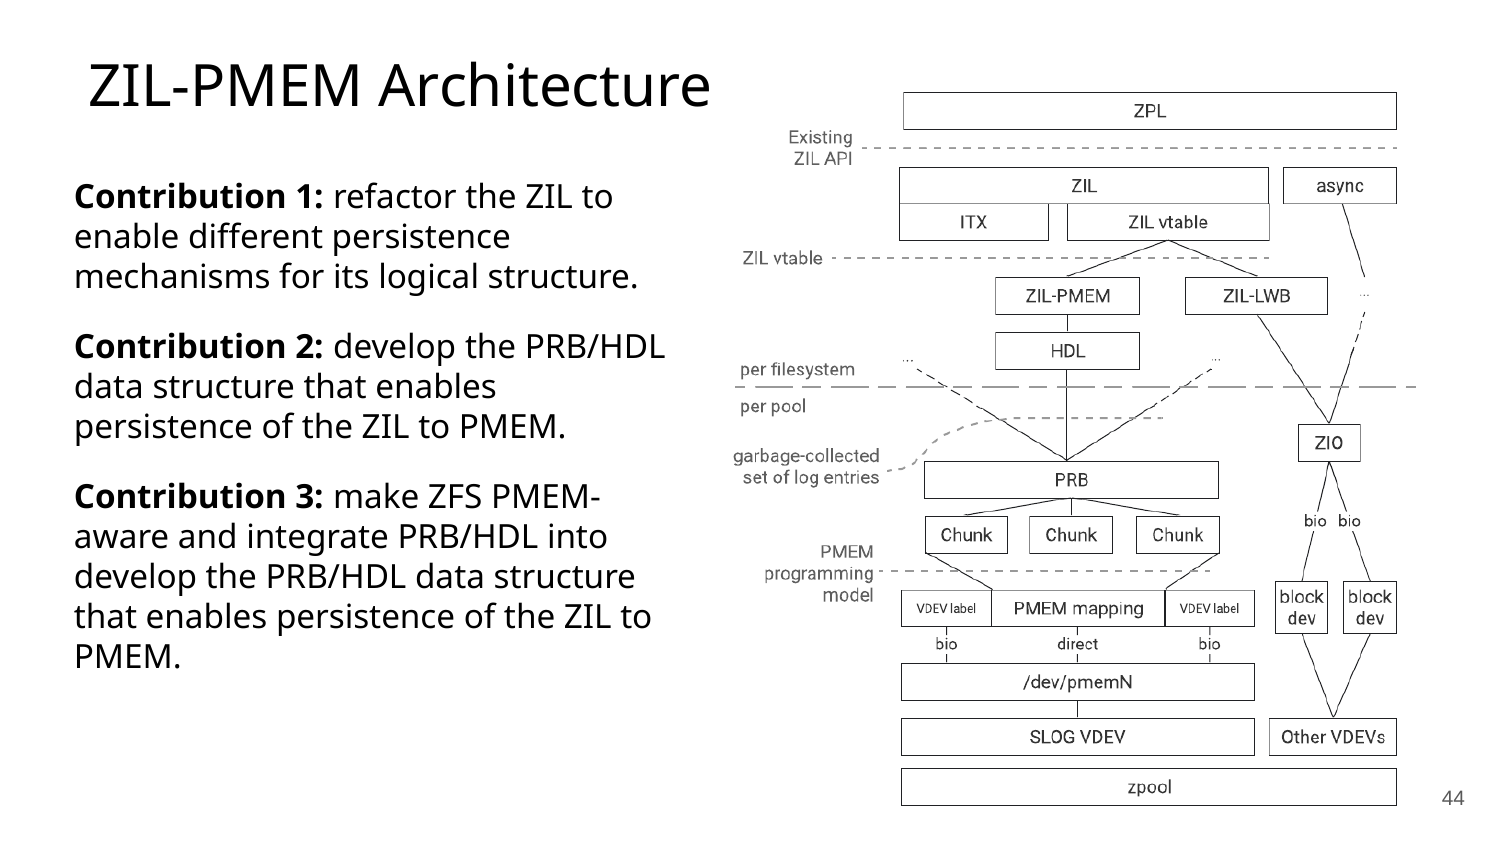

# ZIL-PMEM Architecture
Contribution 1: refactor the ZIL to enable different persistence mechanisms for its logical structure.
Contribution 2: develop the PRB/HDL data structure that enables persistence of the ZIL to PMEM.
Contribution 3: make ZFS PMEM-aware and integrate PRB/HDL into develop the PRB/HDL data structure that enables persistence of the ZIL to PMEM.